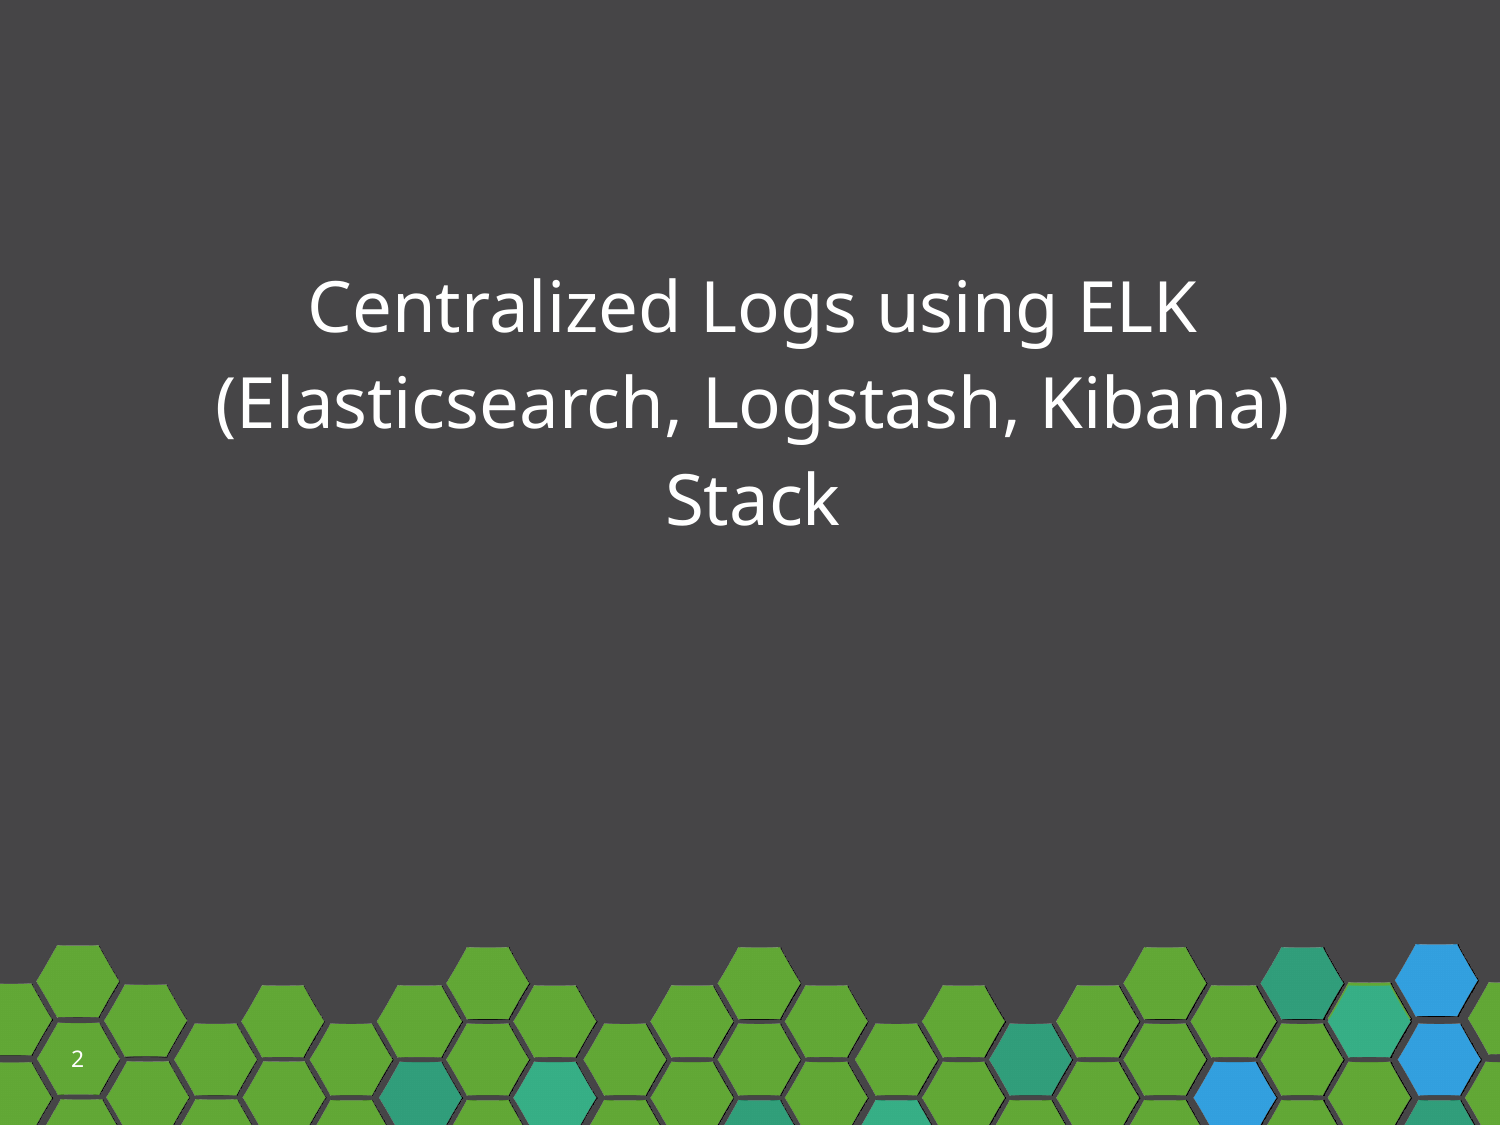

# Centralized Logs using ELK (Elasticsearch, Logstash, Kibana) Stack